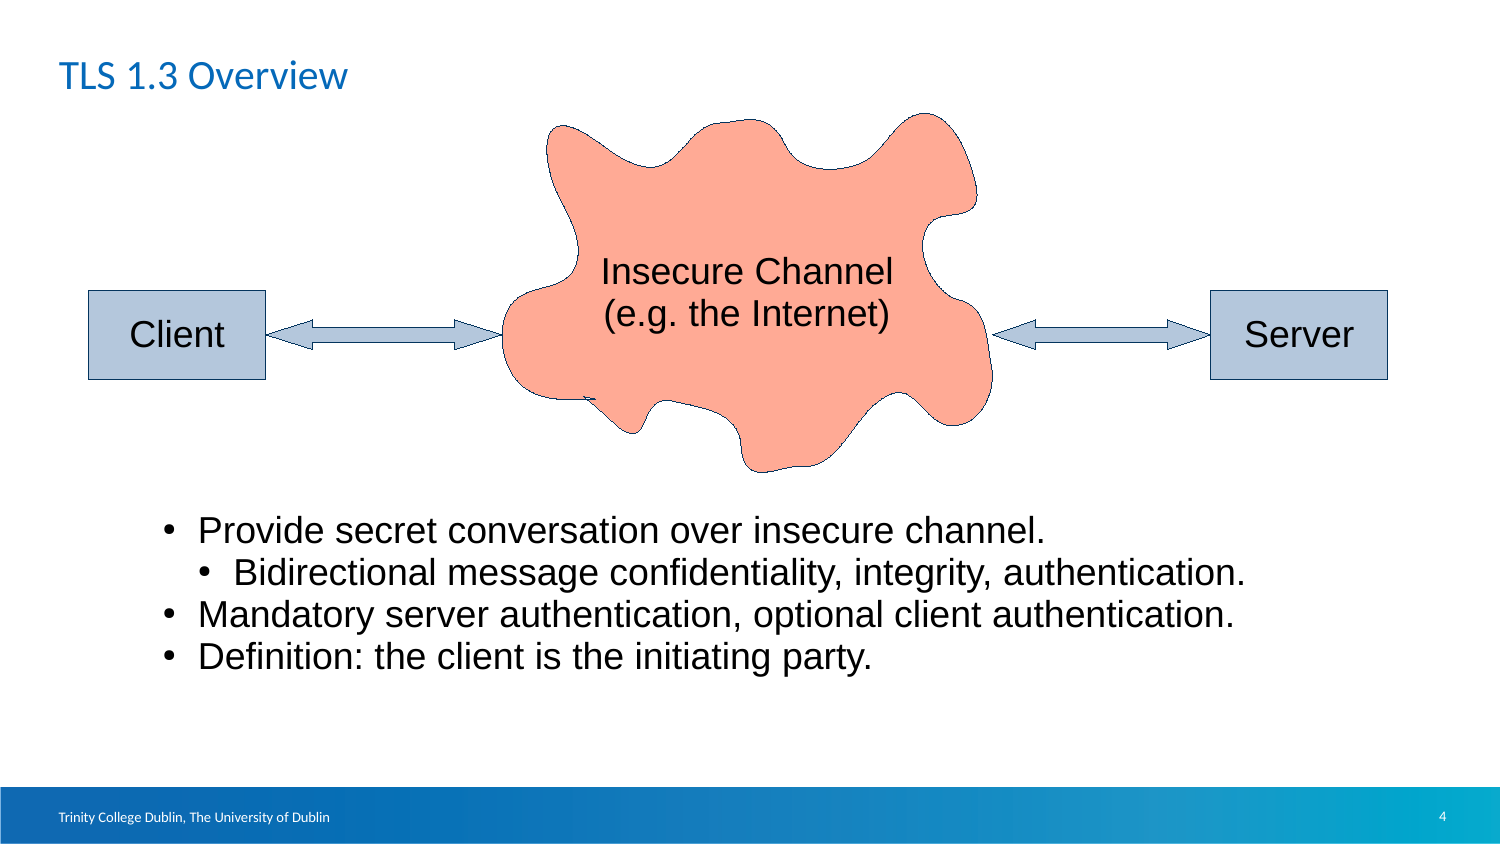

# TLS 1.3 Overview
Insecure Channel
(e.g. the Internet)
Client
Server
Provide secret conversation over insecure channel.
Bidirectional message confidentiality, integrity, authentication.
Mandatory server authentication, optional client authentication.
Definition: the client is the initiating party.